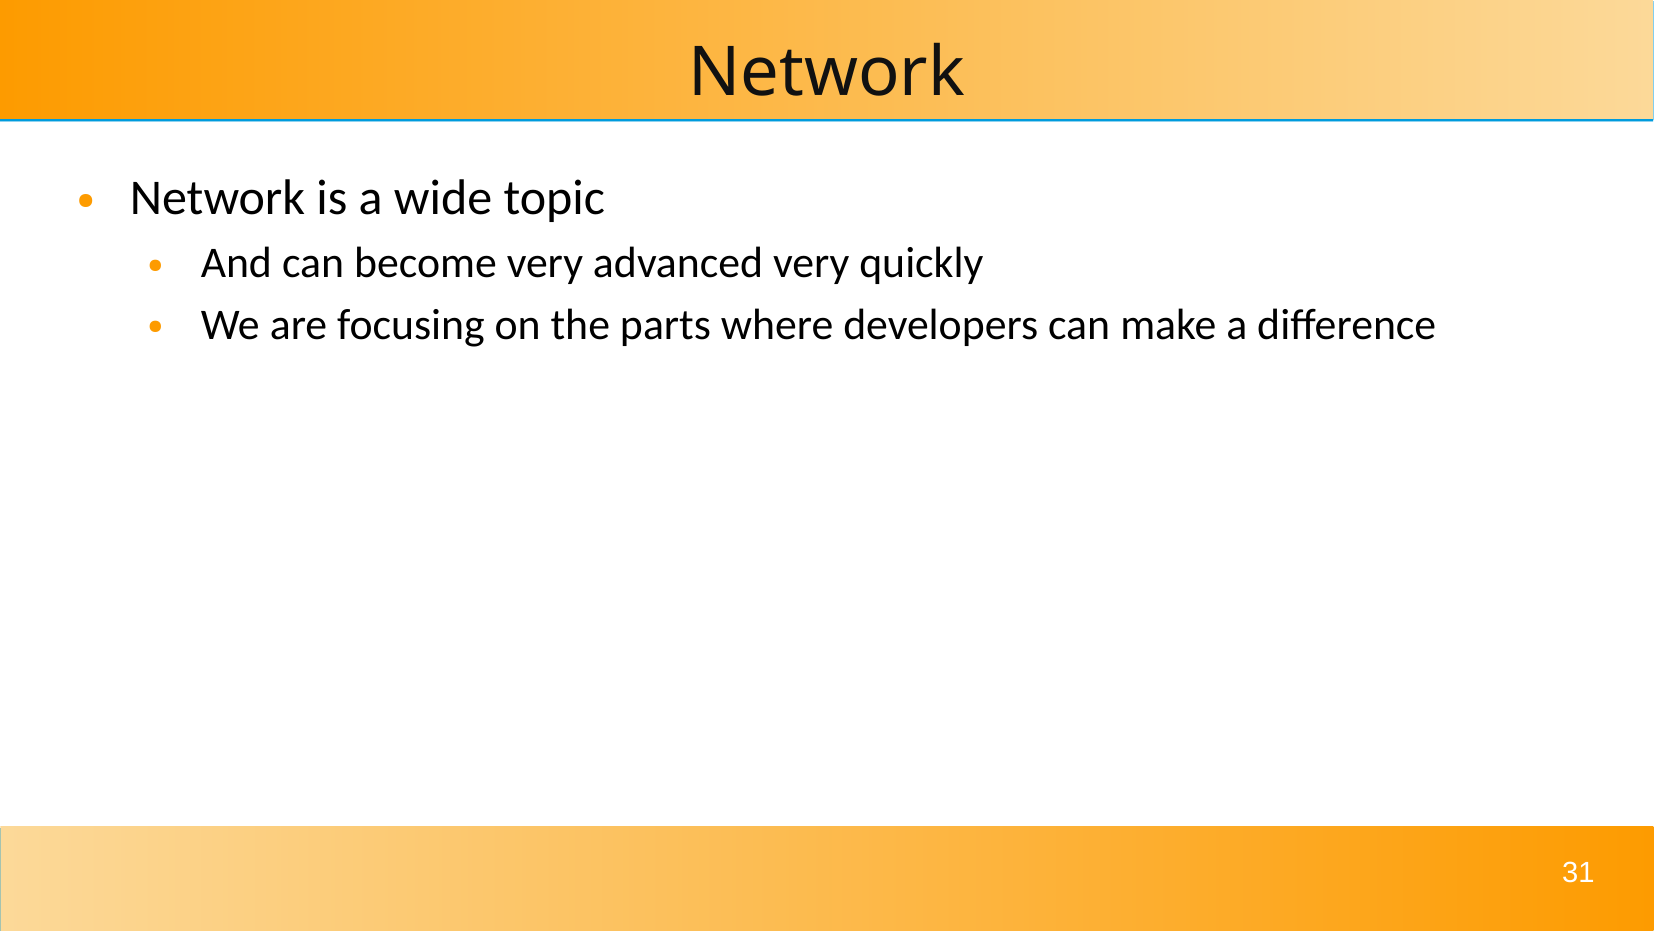

# Network
Network is a wide topic
And can become very advanced very quickly
We are focusing on the parts where developers can make a difference
31